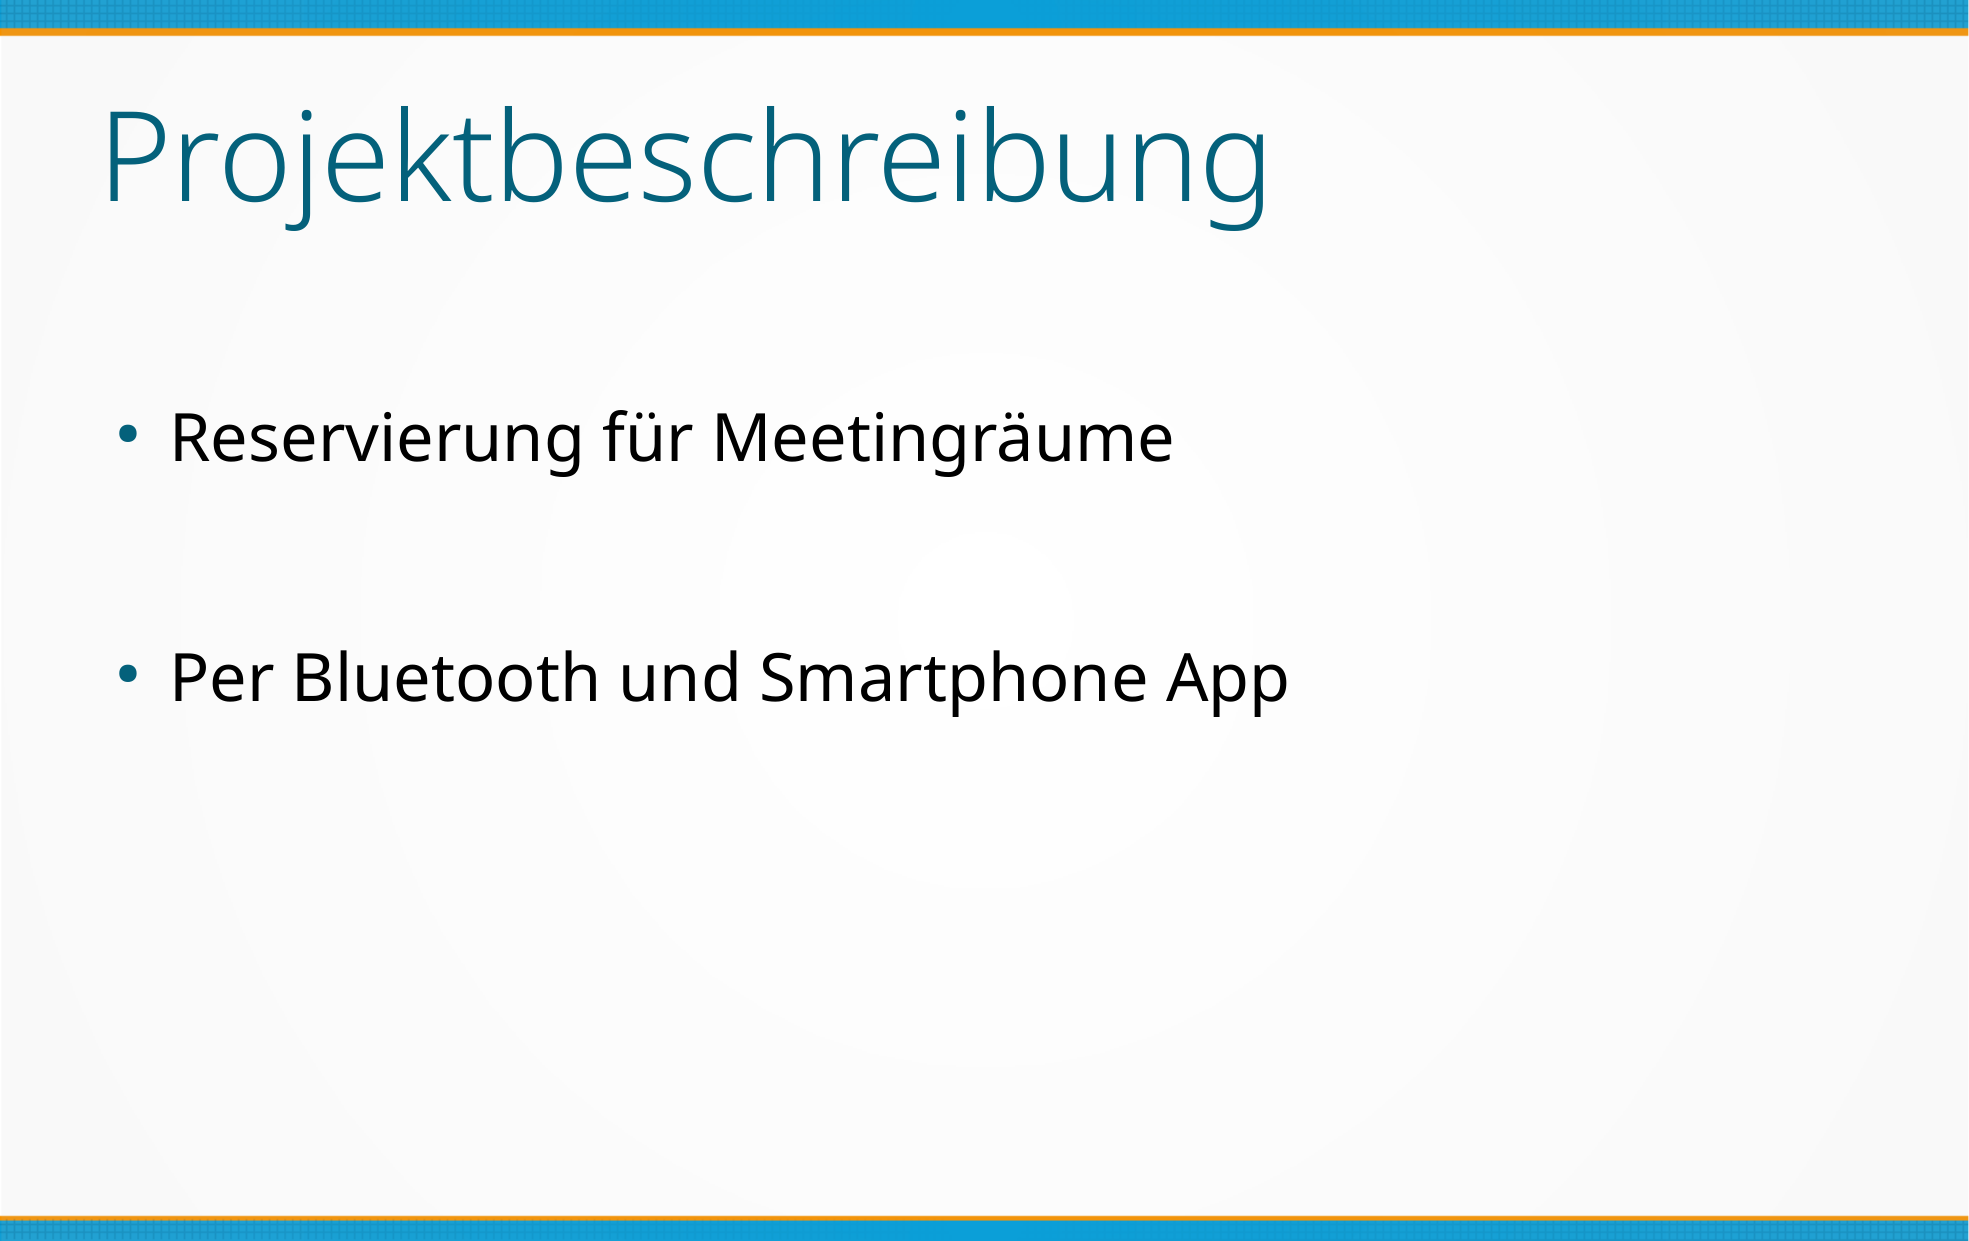

# Projektbeschreibung
Reservierung für Meetingräume
Per Bluetooth und Smartphone App